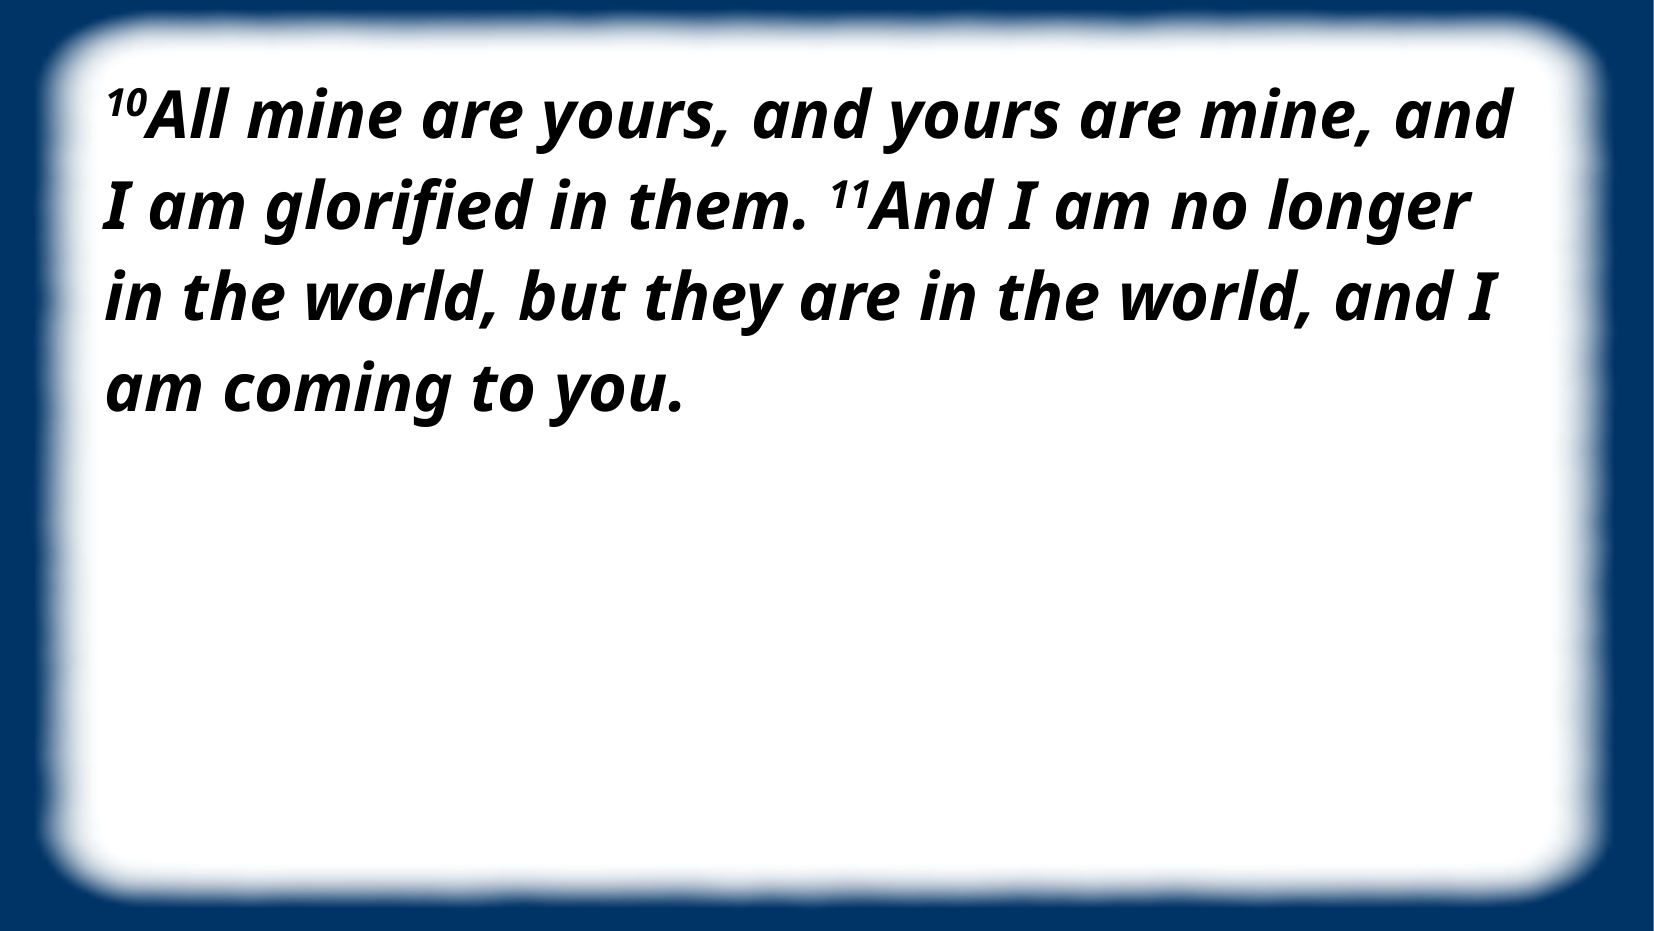

10All mine are yours, and yours are mine, and I am glorified in them. 11And I am no longer in the world, but they are in the world, and I am coming to you.